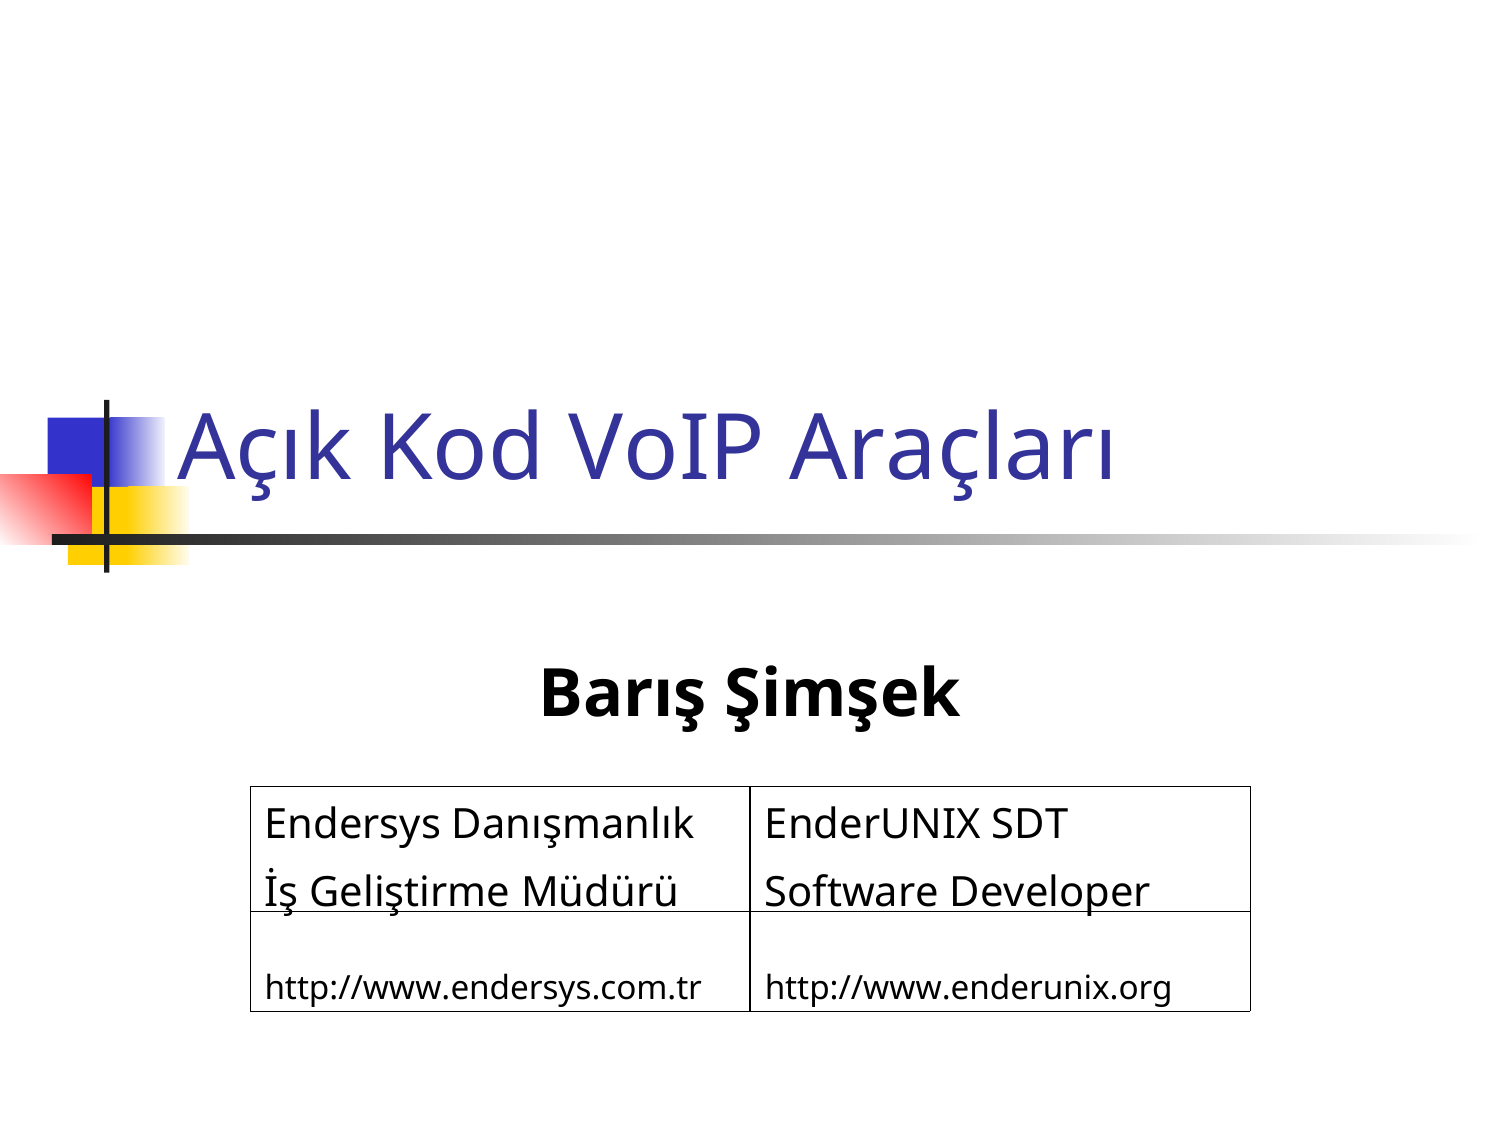

# Açık Kod VoIP Araçları
Barış Şimşek
Endersys Danışmanlık
İş Geliştirme Müdürü
EnderUNIX SDT
Software Developer
http://www.endersys.com.tr
http://www.enderunix.org